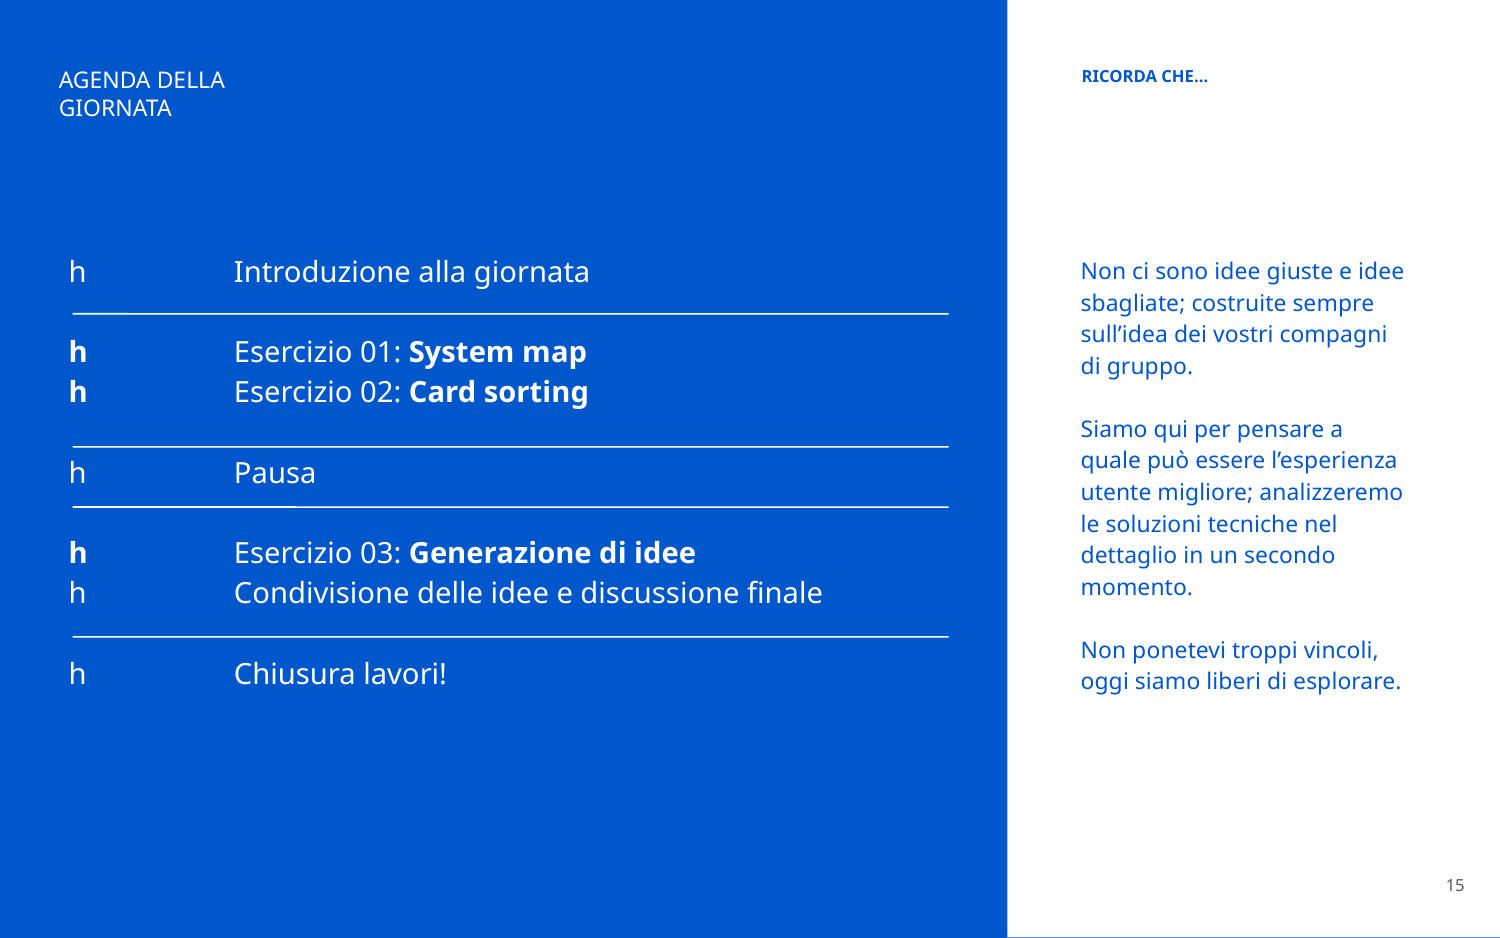

RICORDA CHE…
AGENDA DELLA GIORNATA
h
h
h
h
h
h
h
Introduzione alla giornata
Esercizio 01: System map
Esercizio 02: Card sorting
Pausa
Esercizio 03: Generazione di idee
Condivisione delle idee e discussione finale
Chiusura lavori!
Non ci sono idee giuste e idee sbagliate; costruite sempre sull’idea dei vostri compagni
di gruppo.
Siamo qui per pensare a quale può essere l’esperienza utente migliore; analizzeremo le soluzioni tecniche nel dettaglio in un secondo momento.
Non ponetevi troppi vincoli, oggi siamo liberi di esplorare.